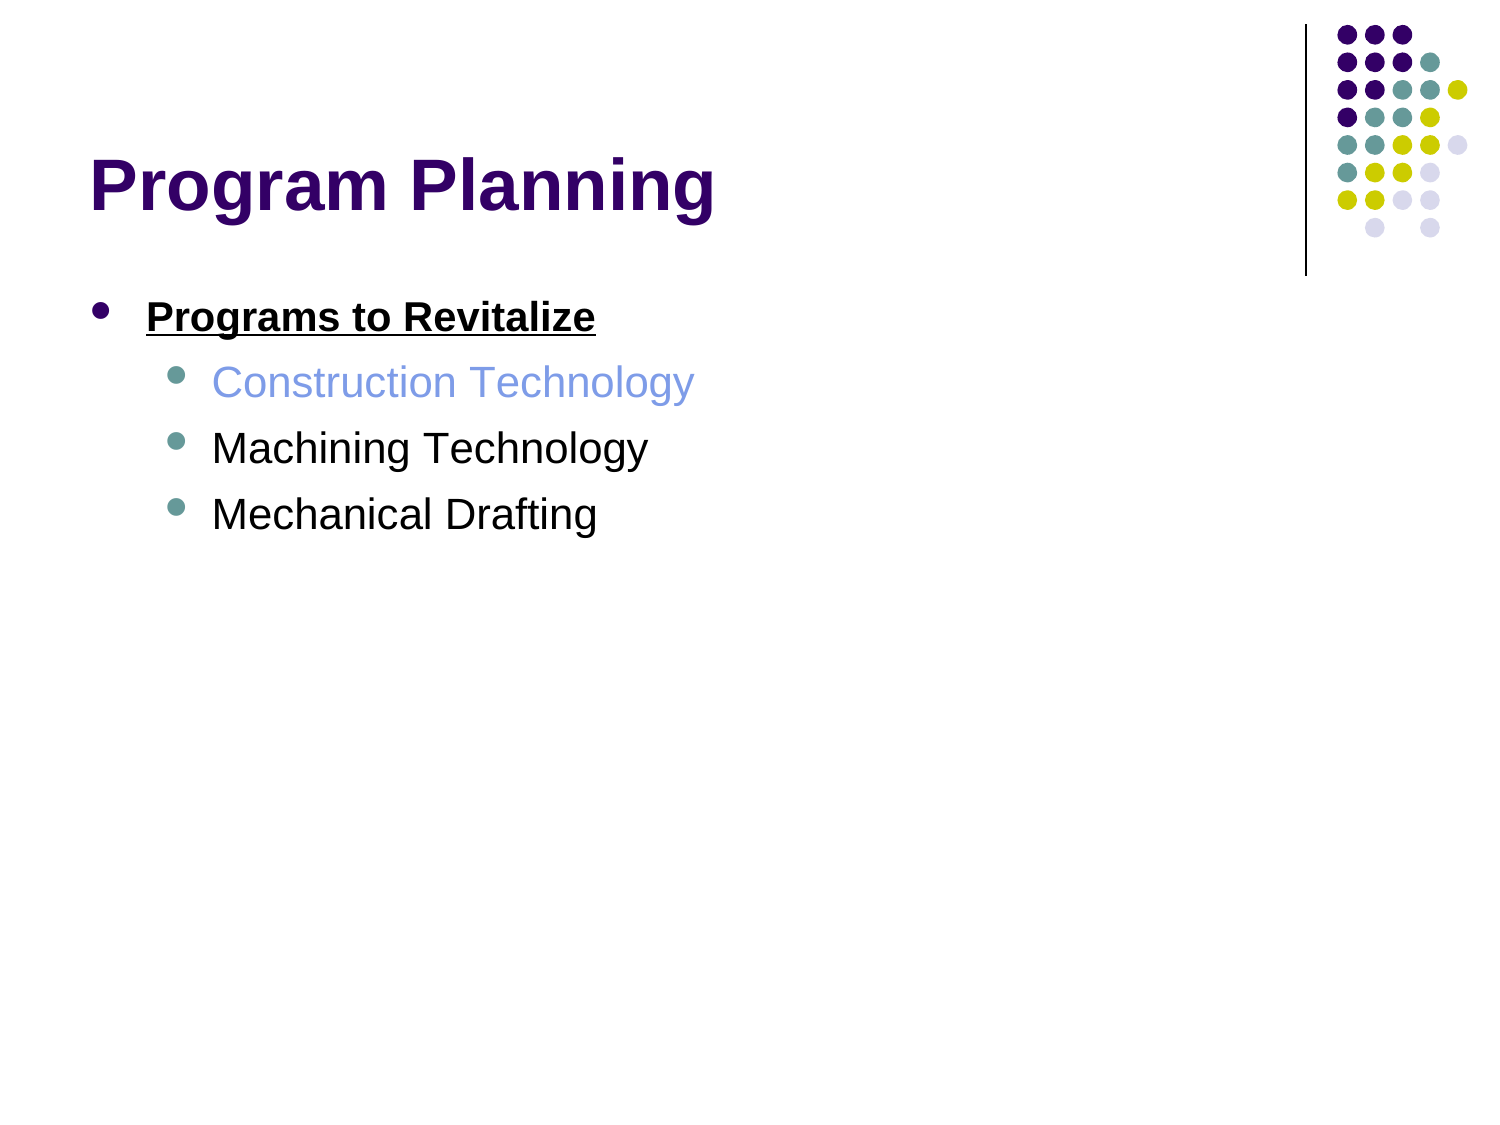

# Program Planning
Programs to Revitalize
Construction Technology
Machining Technology
Mechanical Drafting